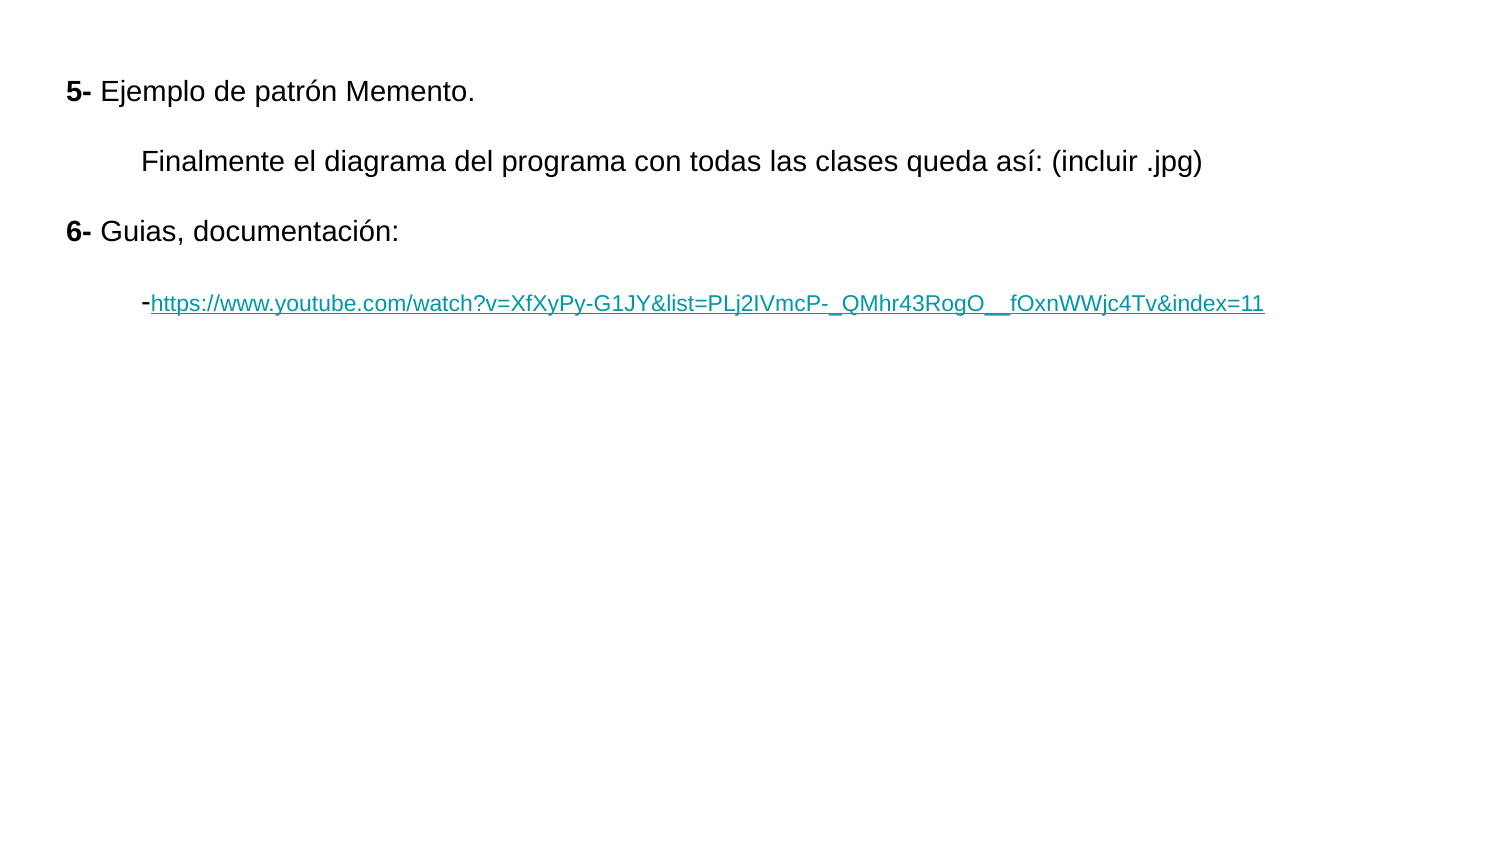

# 5- Ejemplo de patrón Memento.
Finalmente el diagrama del programa con todas las clases queda así: (incluir .jpg)
6- Guias, documentación:
	-https://www.youtube.com/watch?v=XfXyPy-G1JY&list=PLj2IVmcP-_QMhr43RogO__fOxnWWjc4Tv&index=11